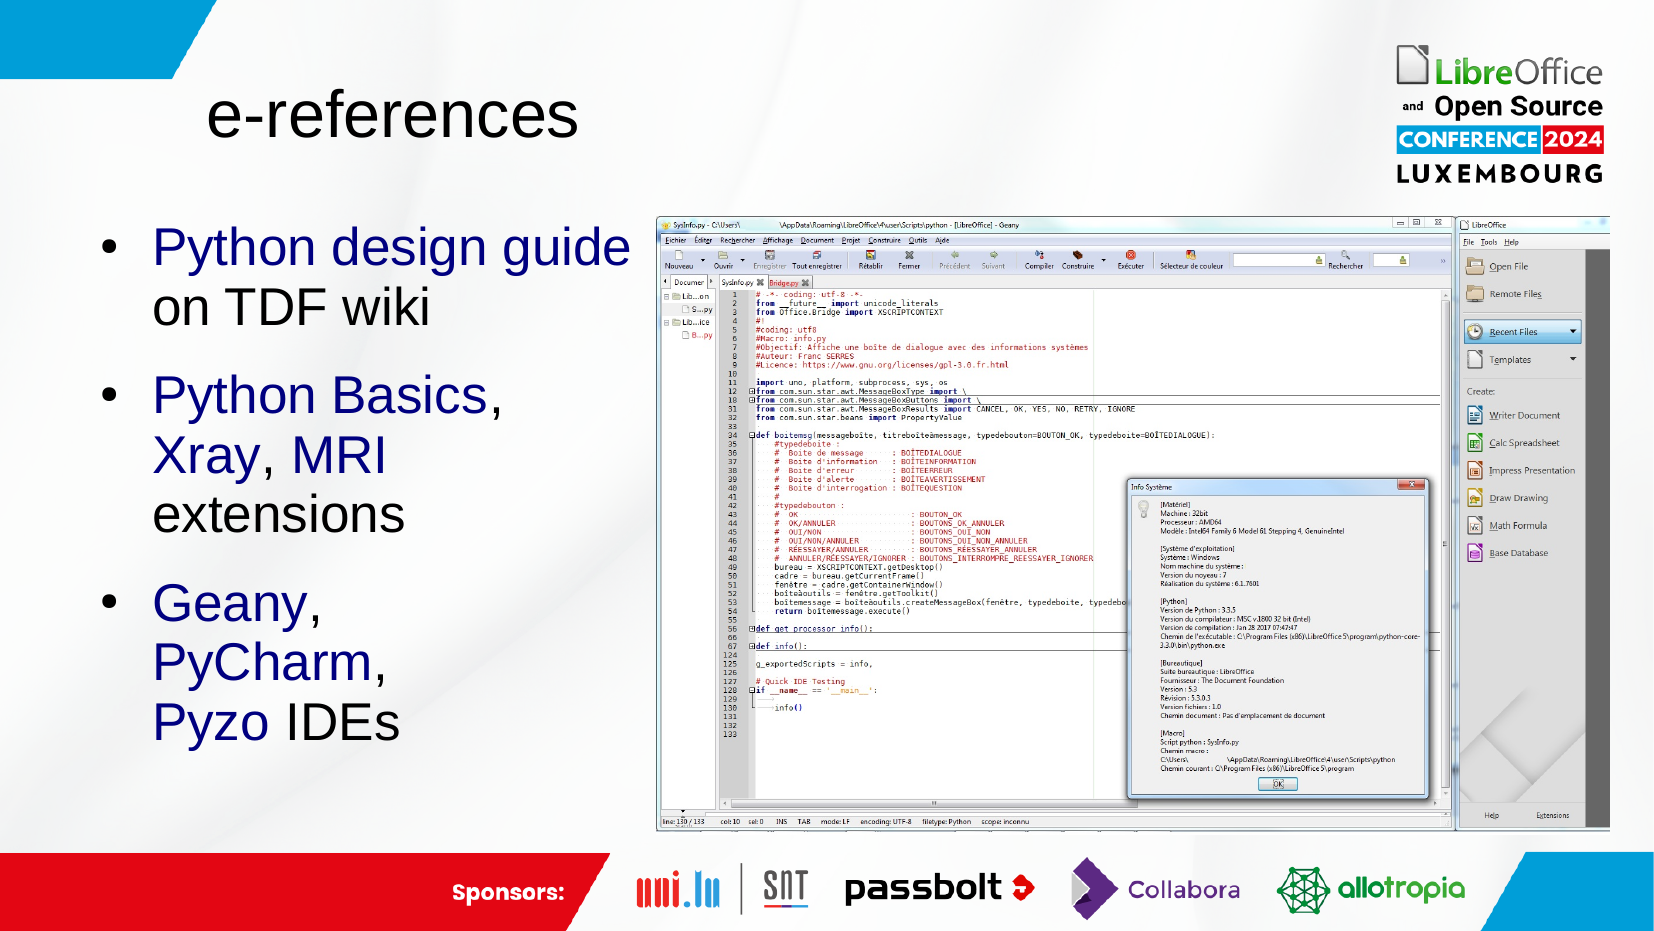

# e-references
Python design guide
on TDF wiki
Python Basics,
Xray, MRI
extensions
Geany,
PyCharm,
Pyzo IDEs